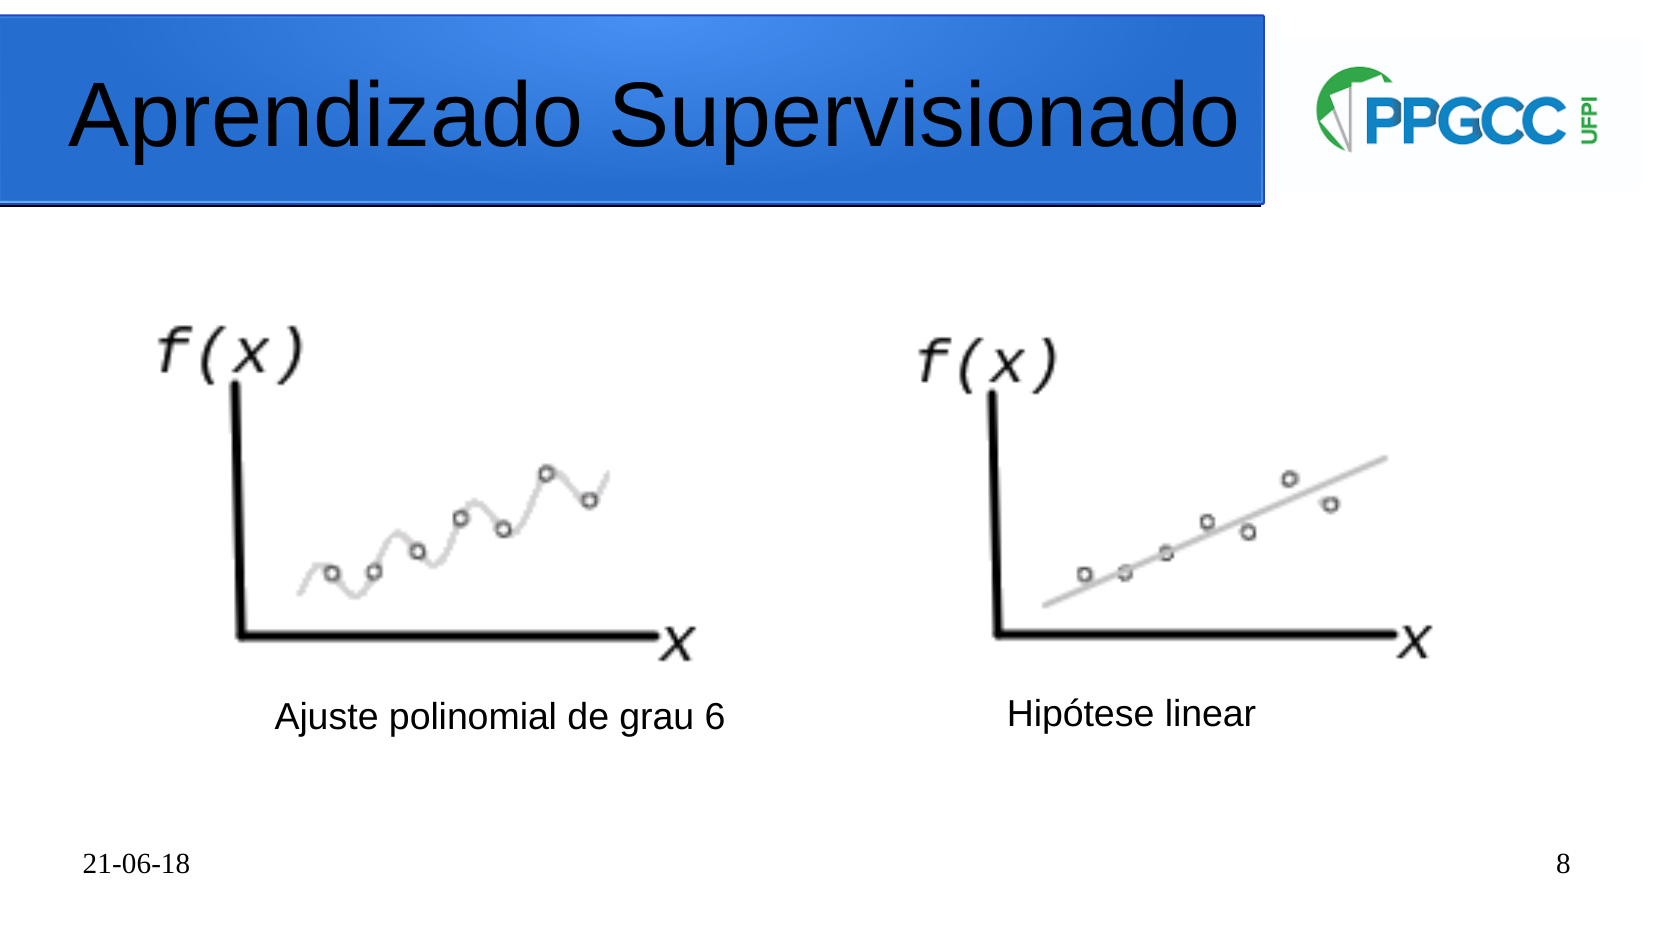

# Aprendizado Supervisionado
Hipótese linear
Ajuste polinomial de grau 6
21-06-18
8